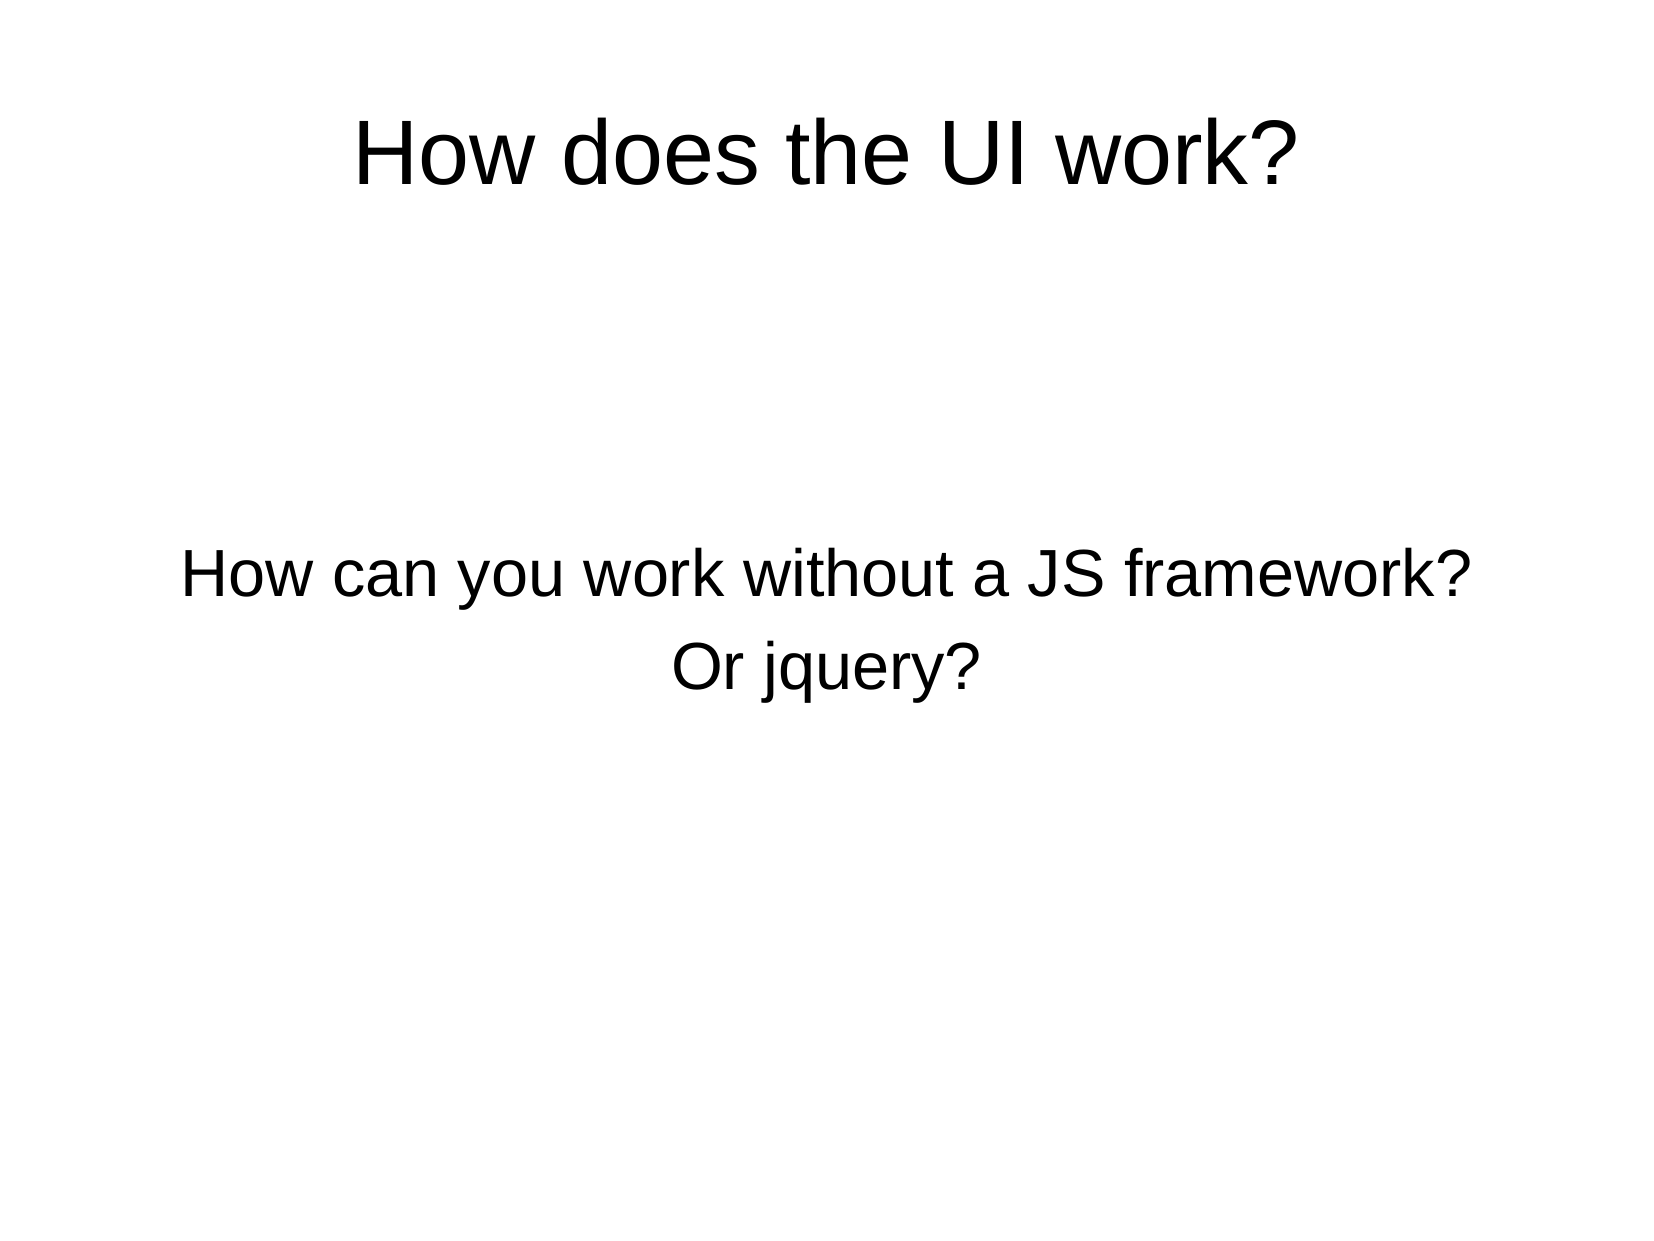

# How does the UI work?
How can you work without a JS framework?
Or jquery?